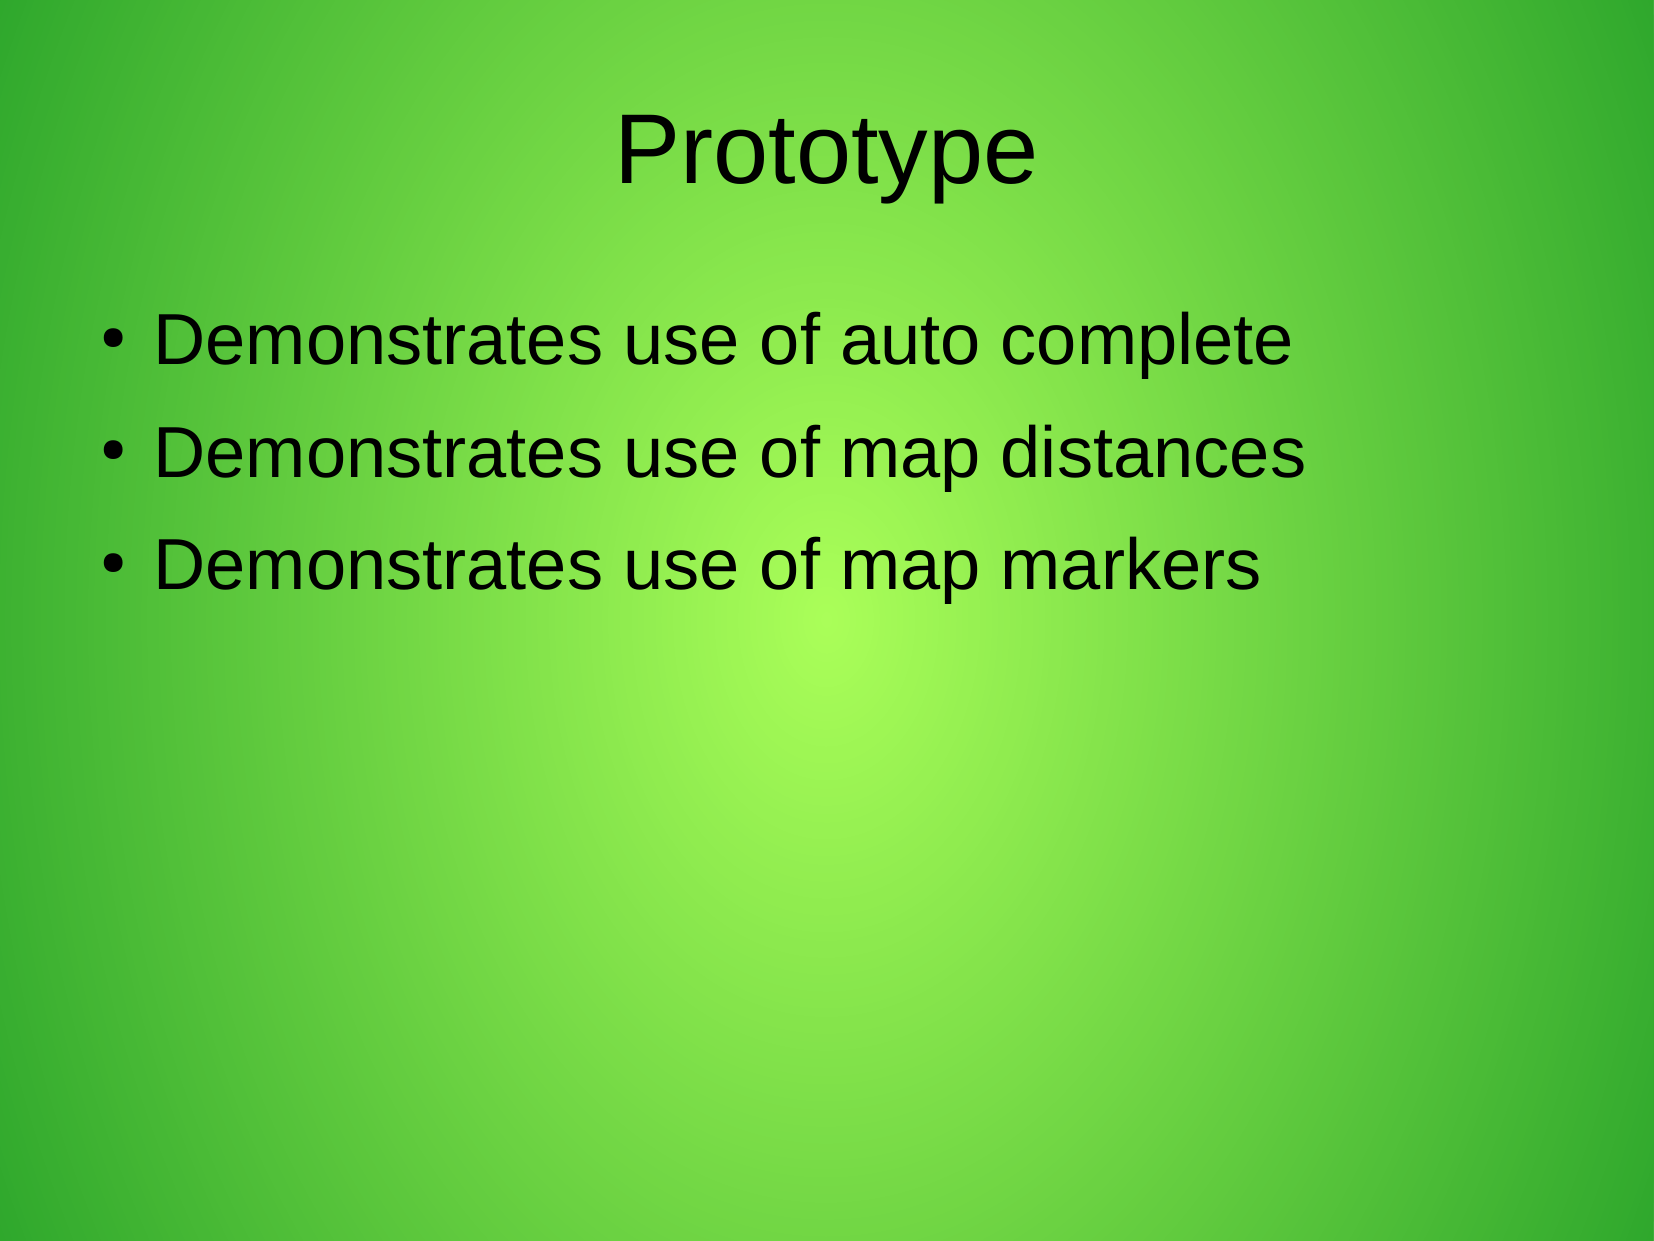

# Prototype
Demonstrates use of auto complete
Demonstrates use of map distances
Demonstrates use of map markers